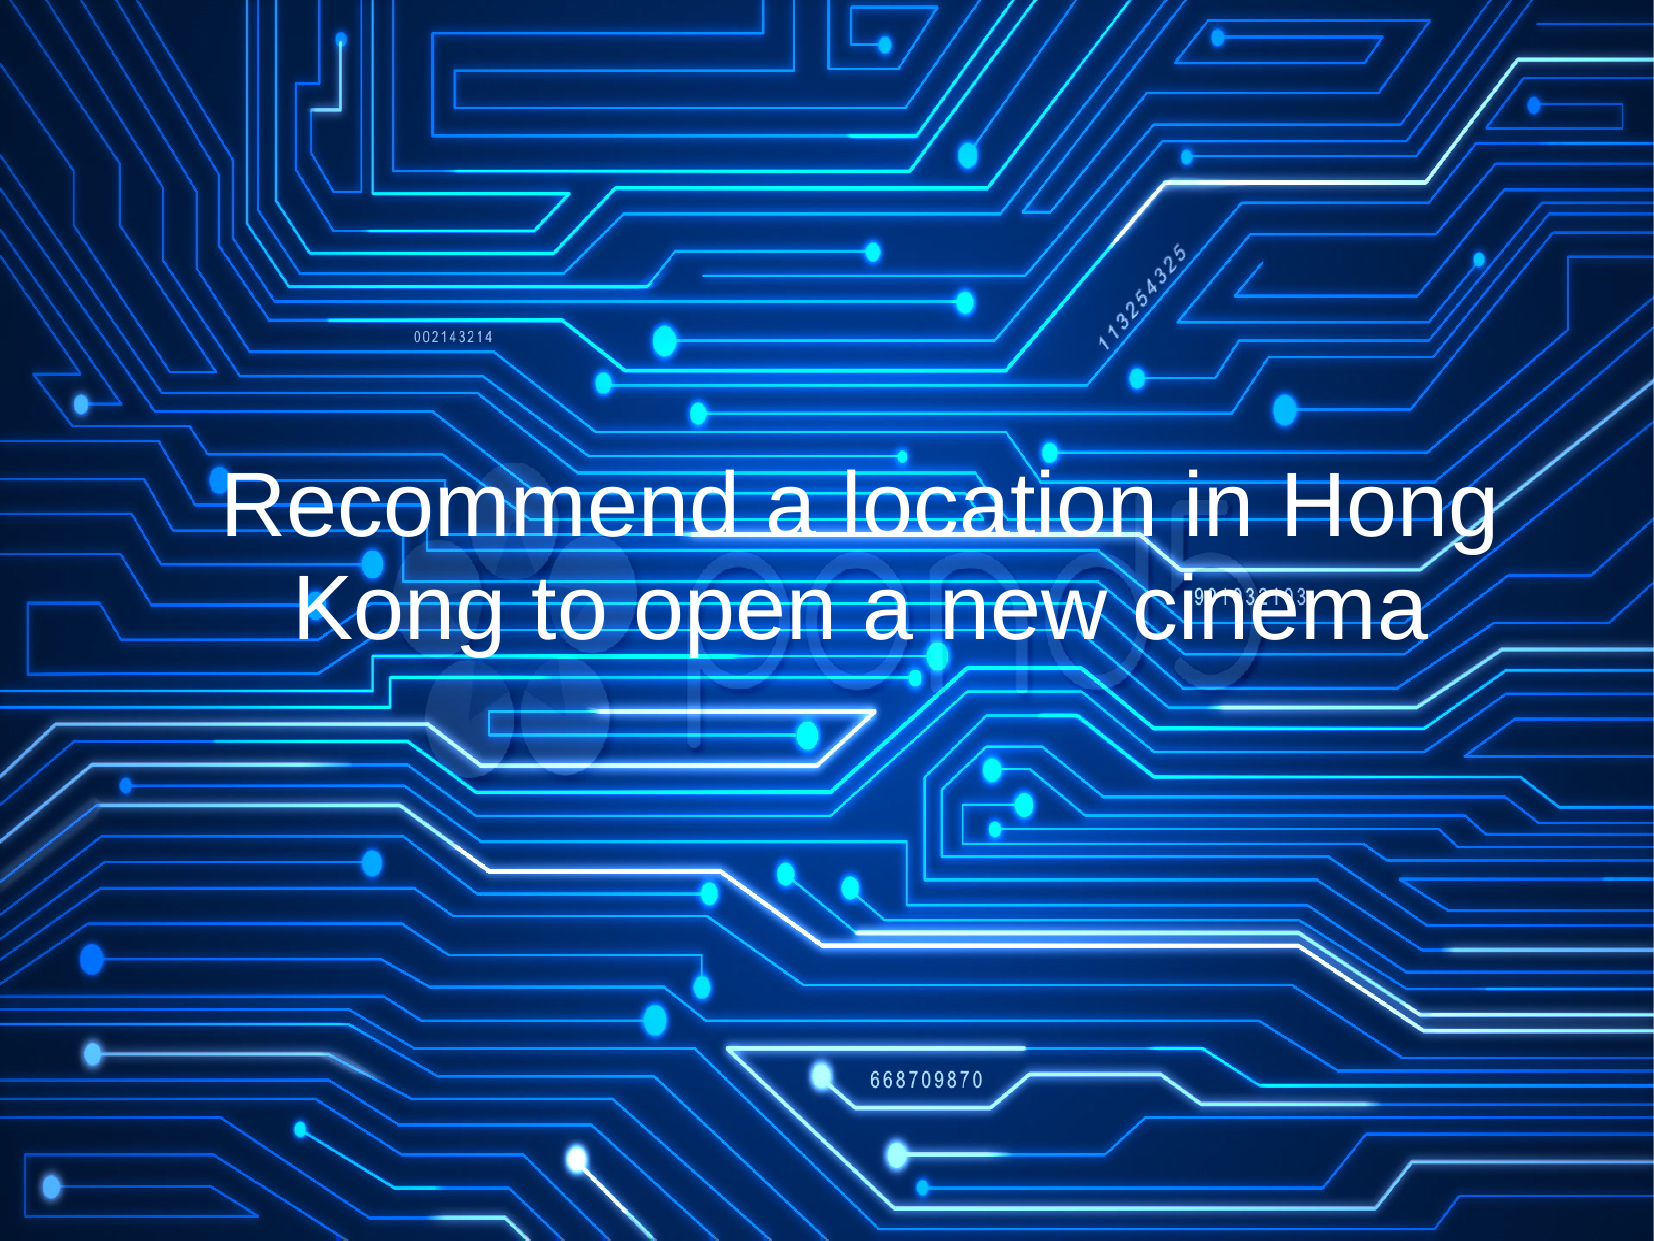

# Recommend a location in Hong Kong to open a new cinema